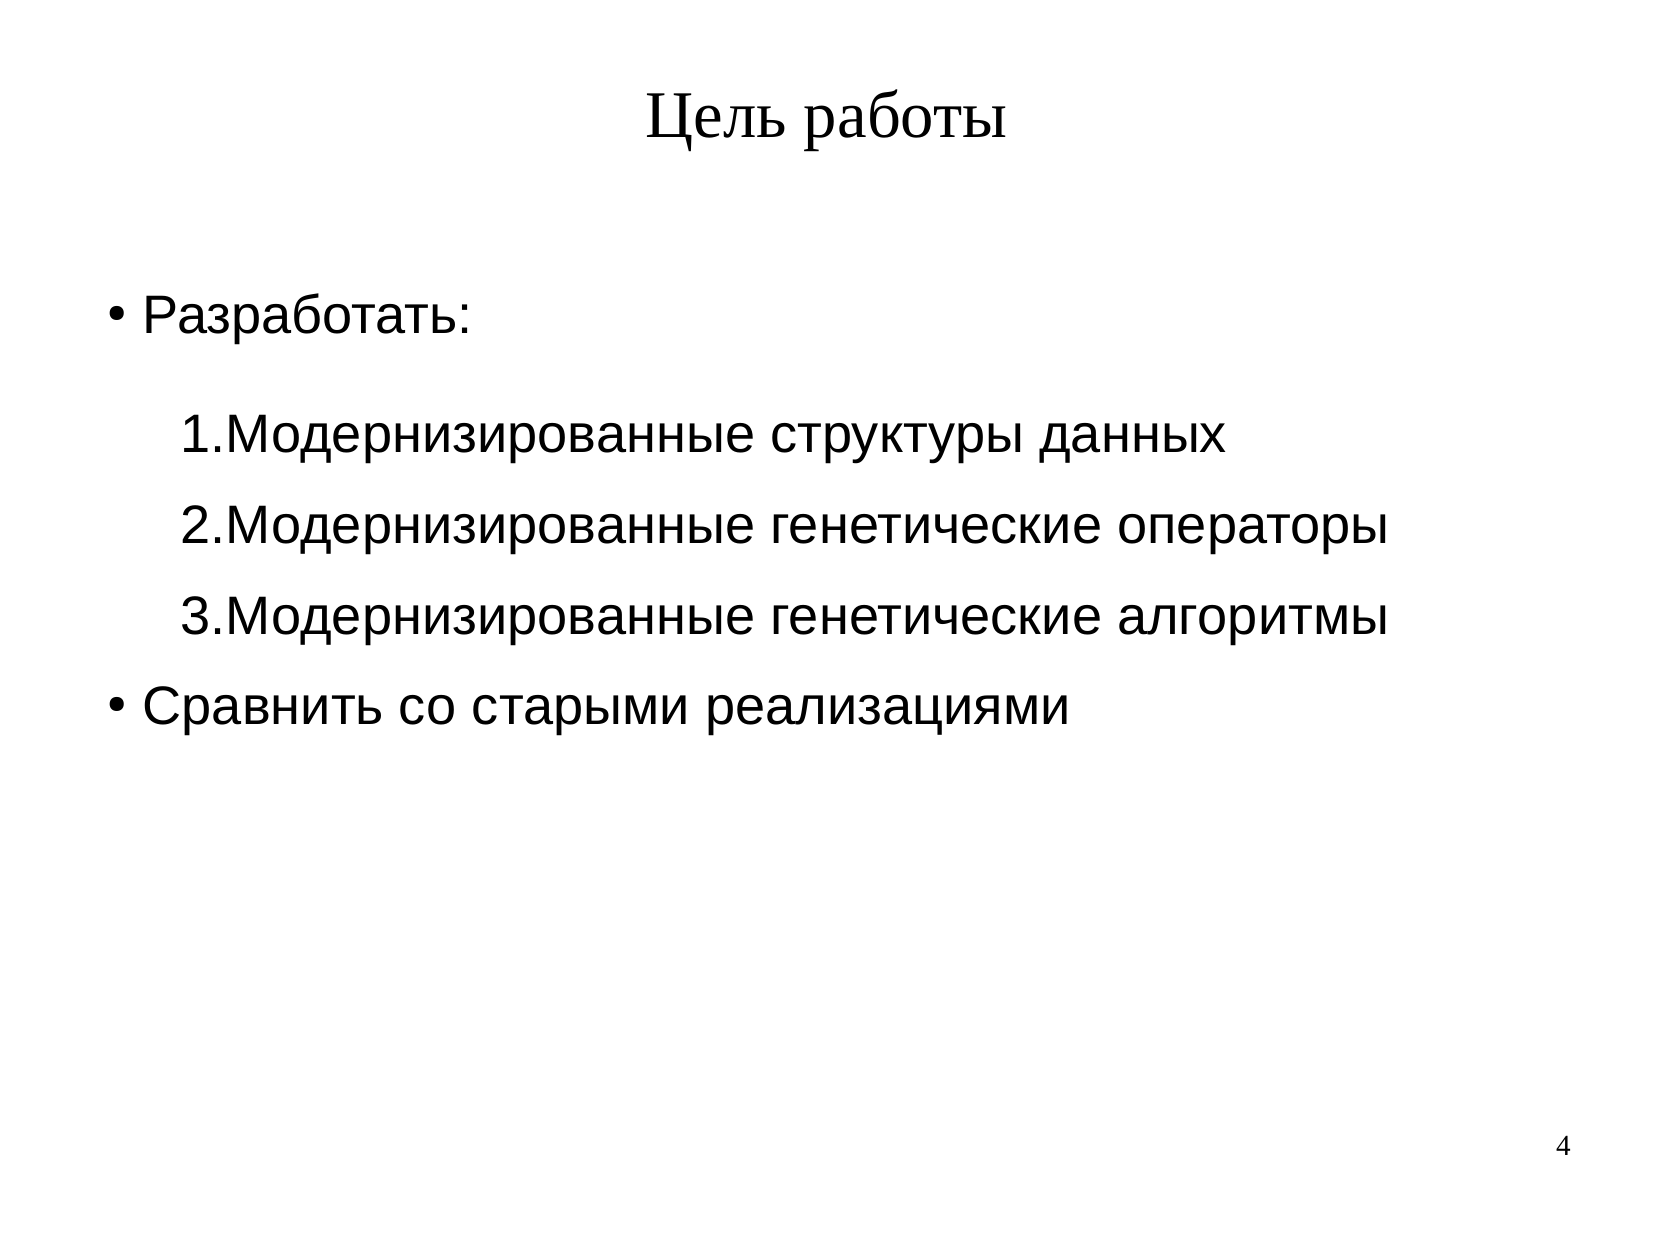

Цель работы
Разработать:
Модернизированные структуры данных
Модернизированные генетические операторы
Модернизированные генетические алгоритмы
Сравнить со старыми реализациями
4